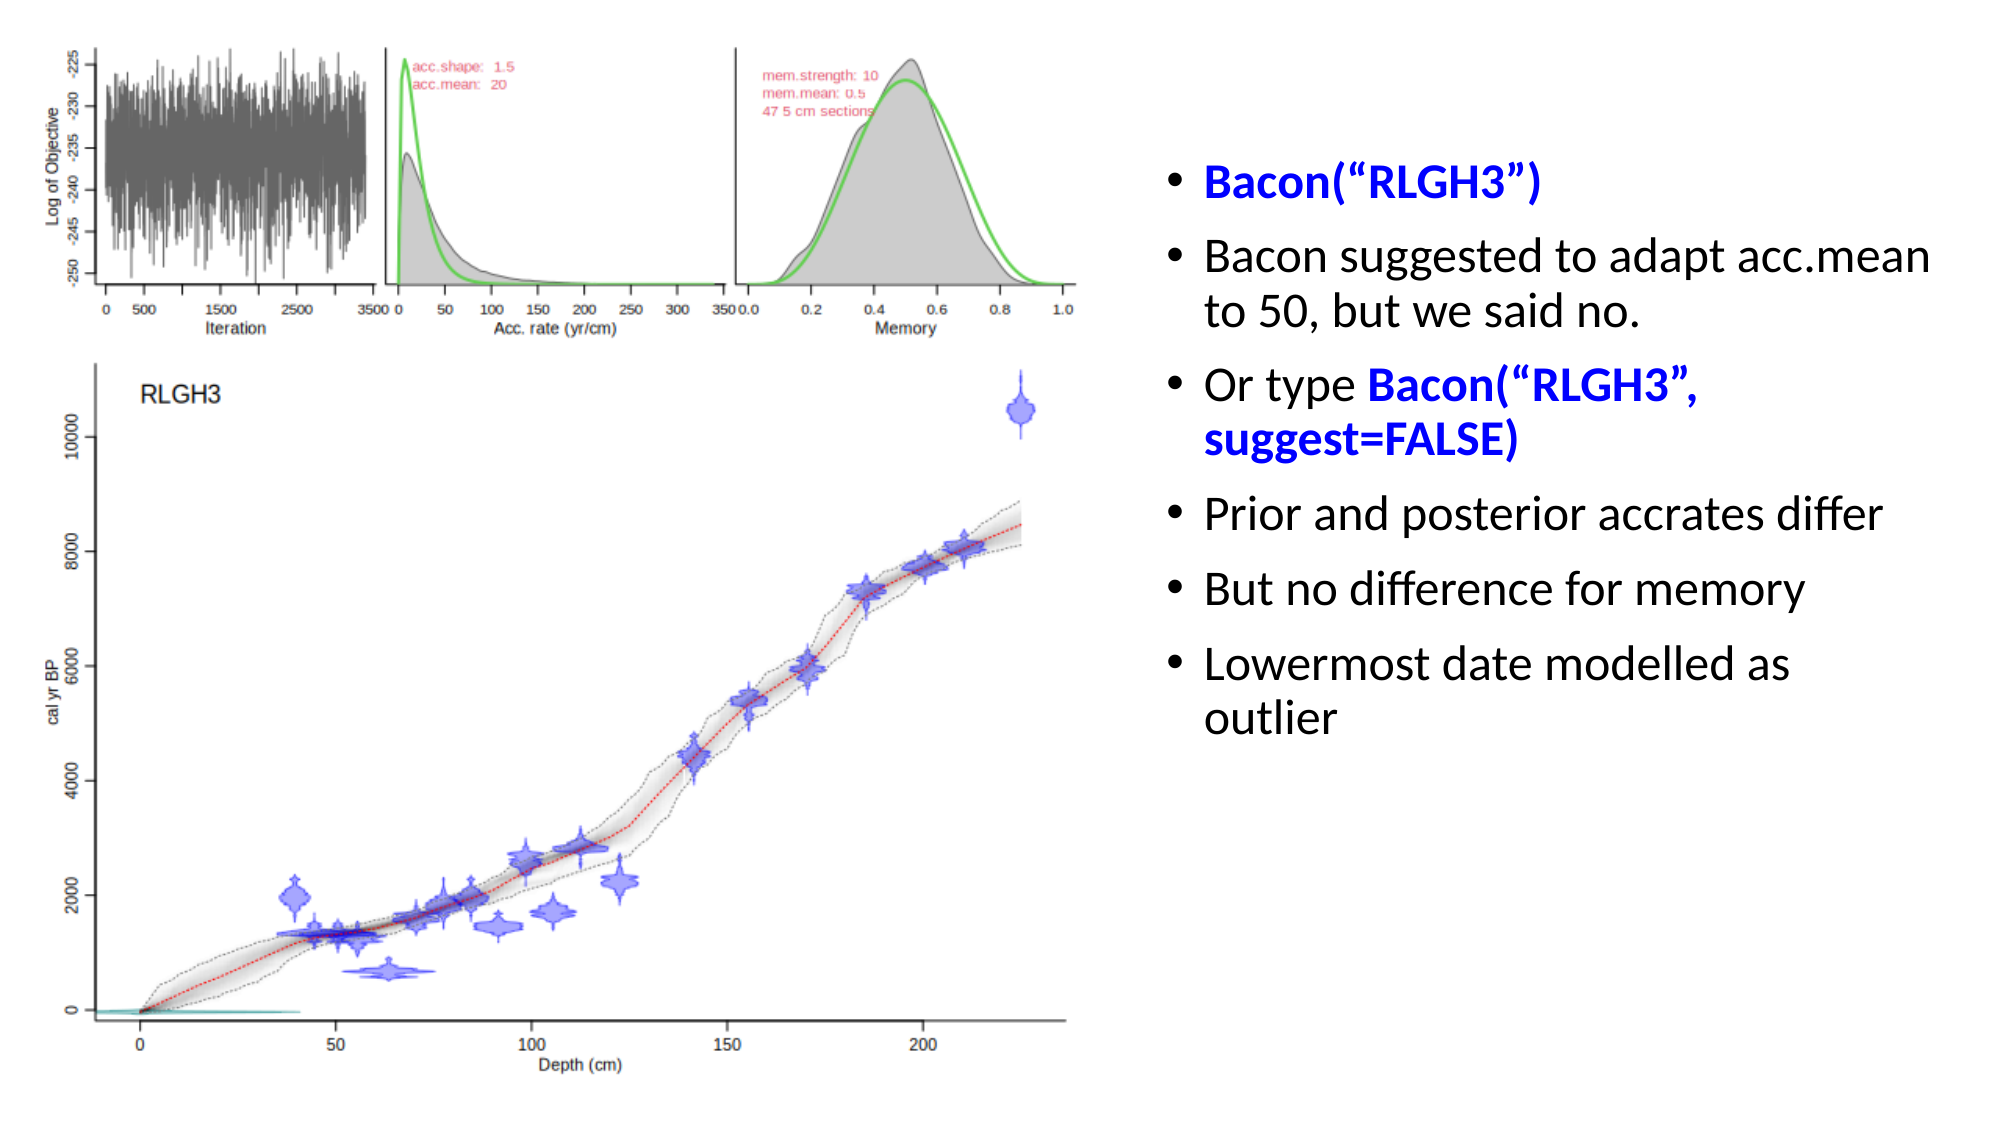

Bacon(“RLGH3”)
Bacon suggested to adapt acc.mean to 50, but we said no.
Or type Bacon(“RLGH3”, suggest=FALSE)
Prior and posterior accrates differ
But no difference for memory
Lowermost date modelled as outlier